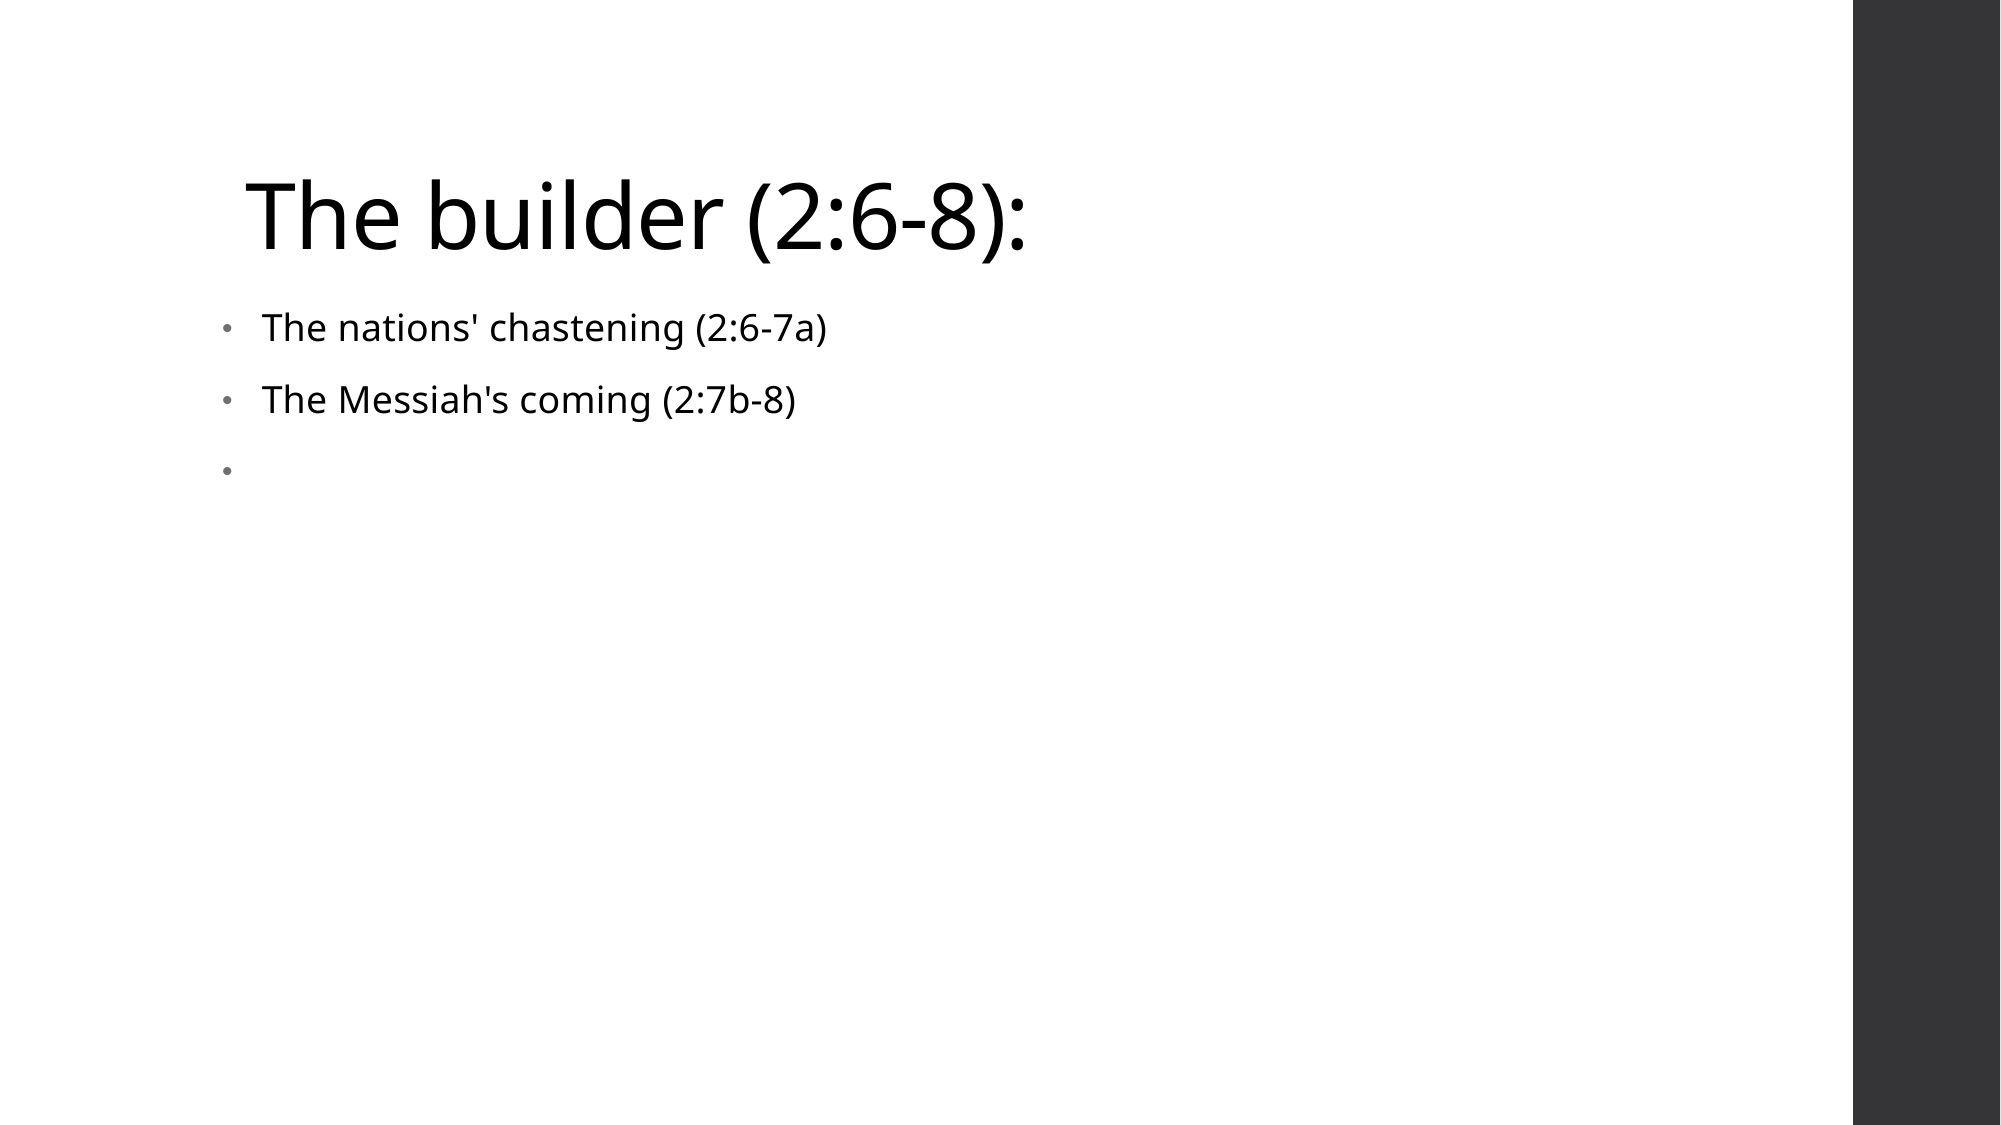

# The builder (2:6-8):
 The nations' chastening (2:6-7a)
 The Messiah's coming (2:7b-8)